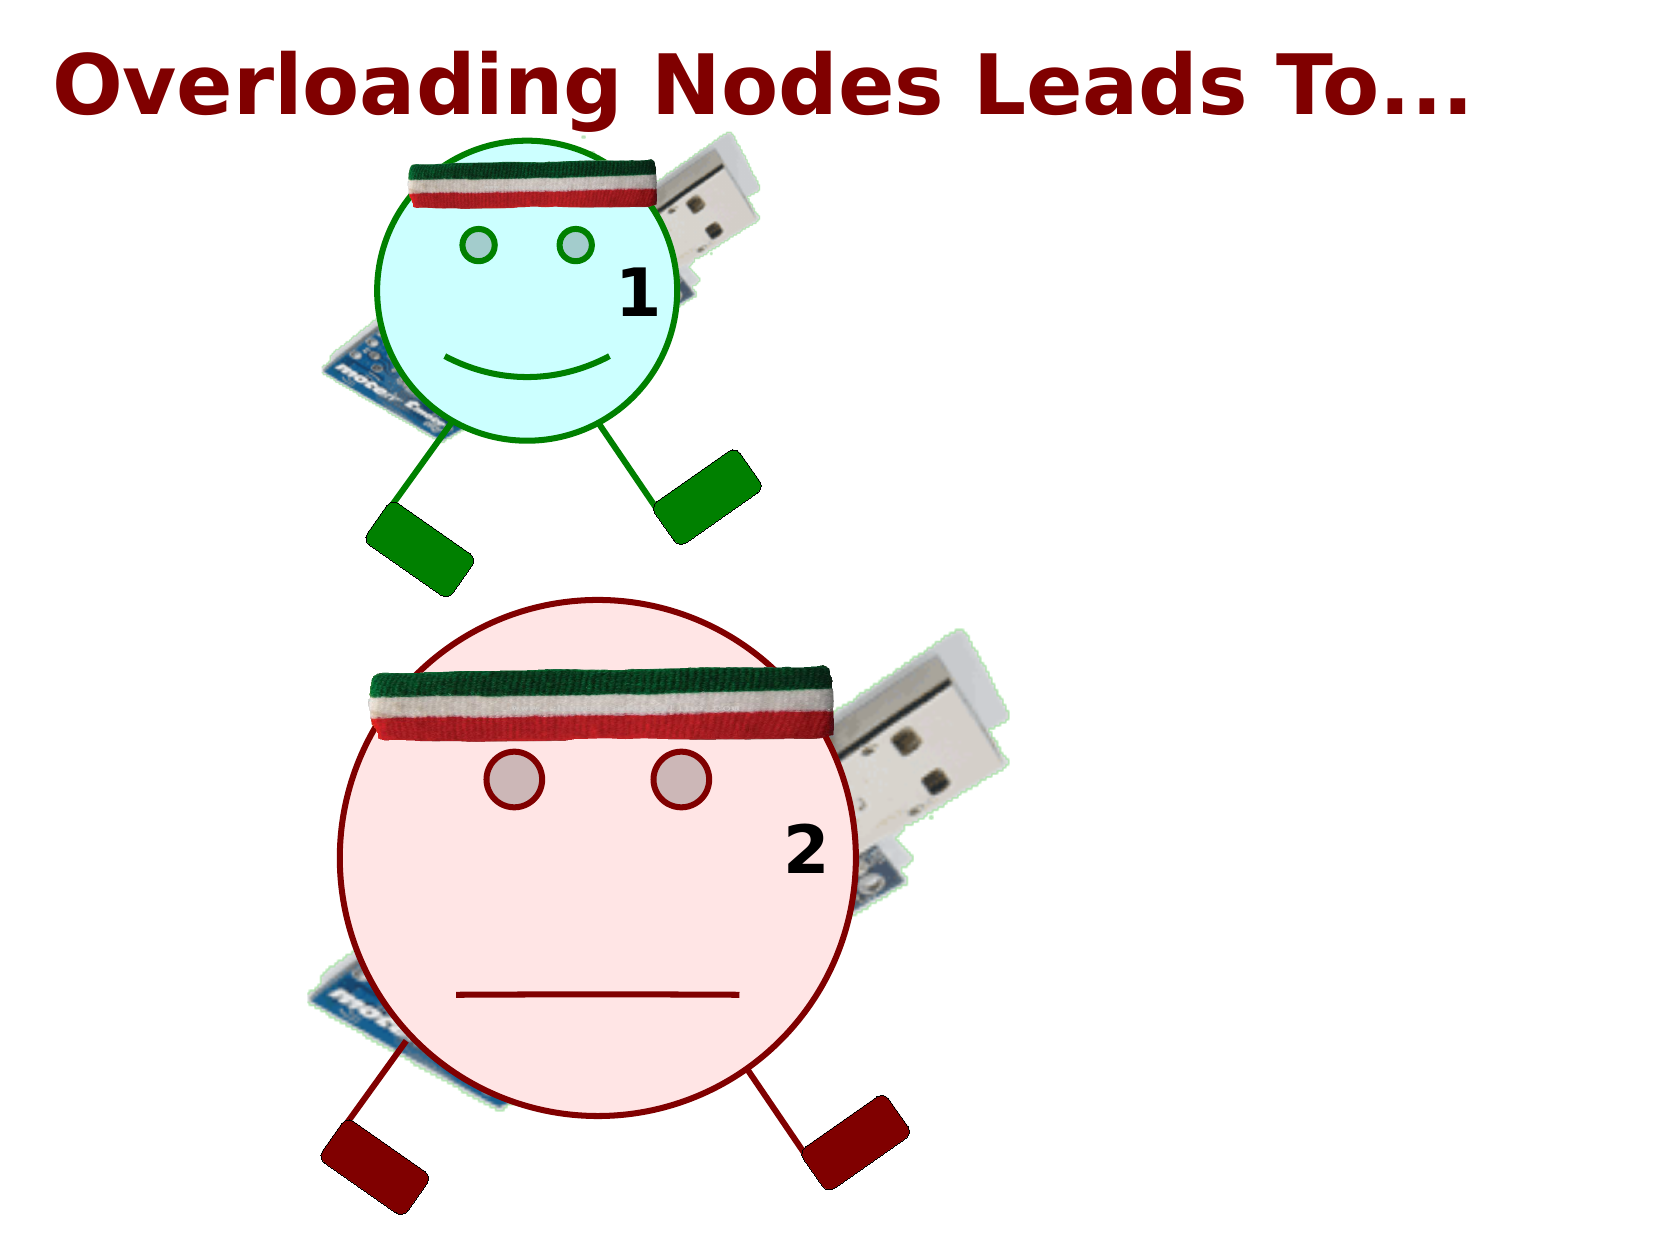

# Overloading Nodes Leads To...
1
2